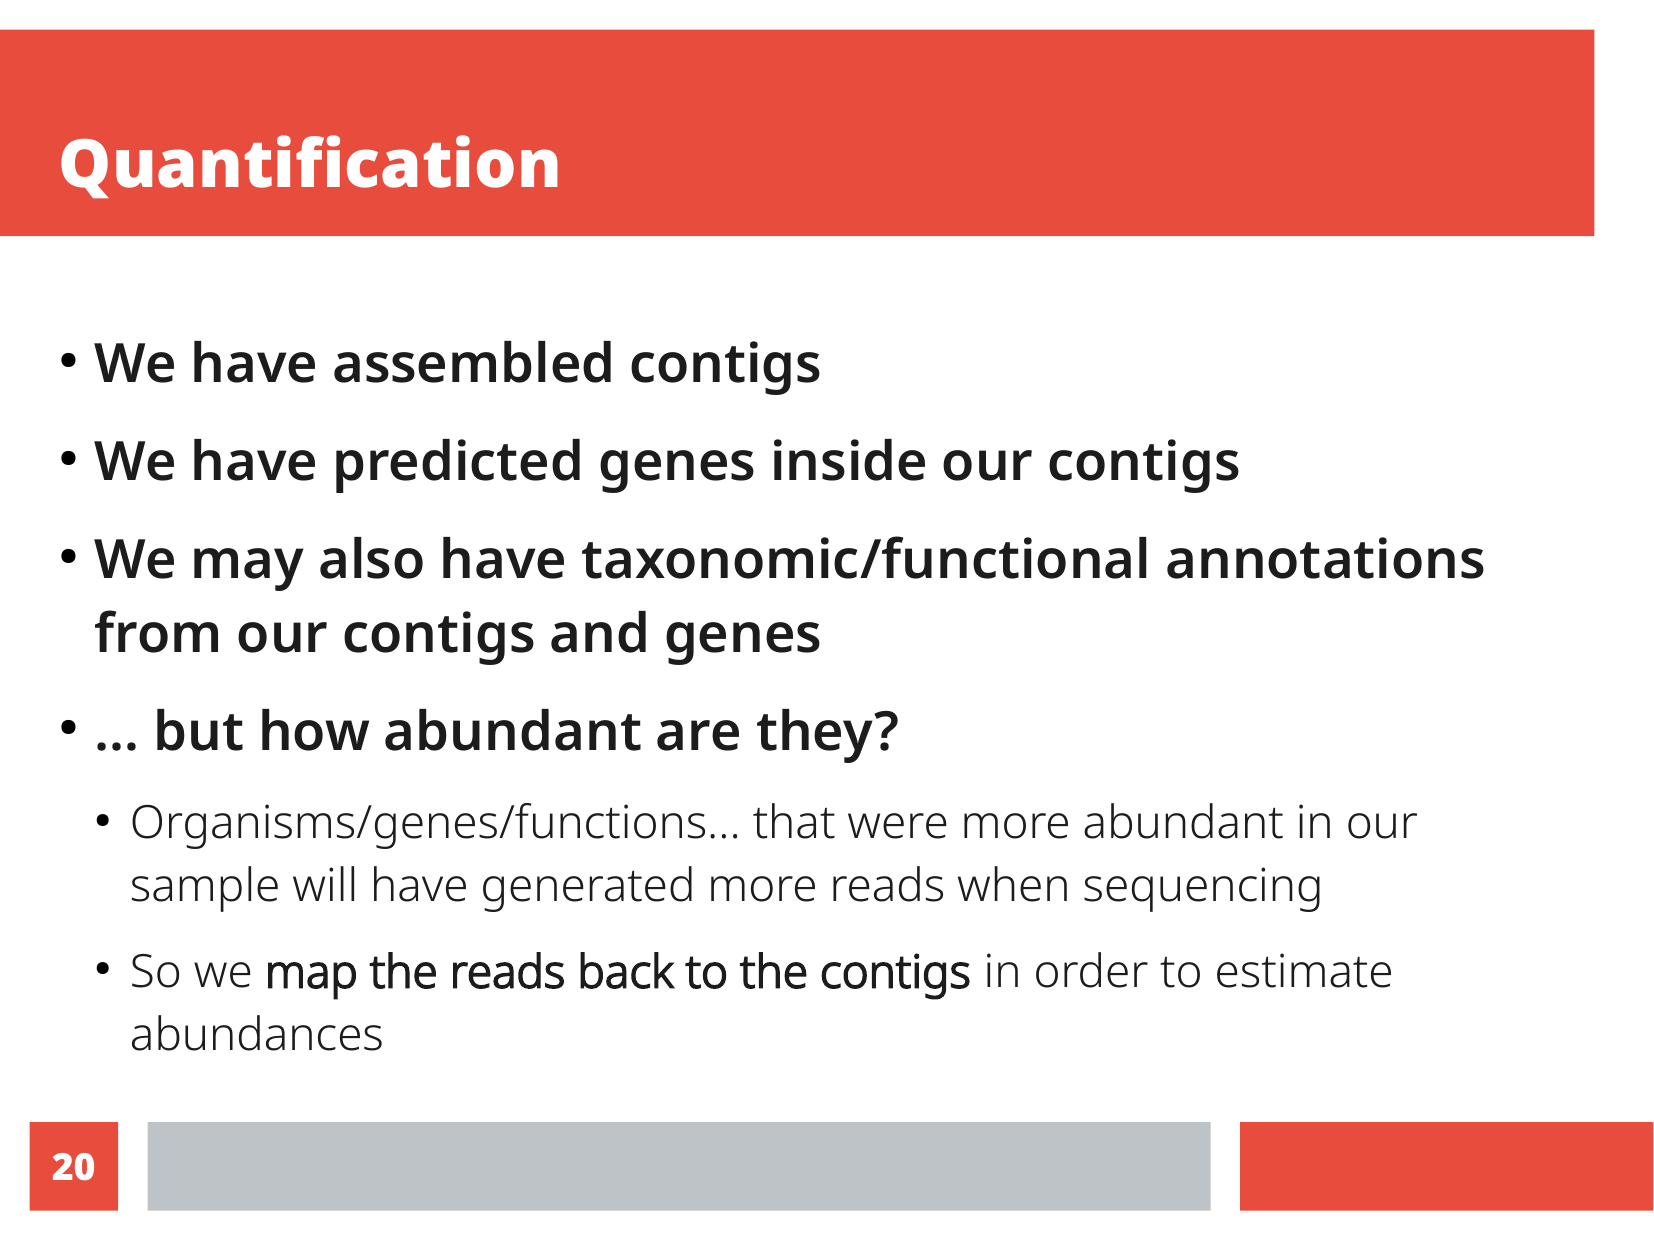

# Quantification
We have assembled contigs
We have predicted genes inside our contigs
We may also have taxonomic/functional annotations from our contigs and genes
… but how abundant are they?
Organisms/genes/functions... that were more abundant in our sample will have generated more reads when sequencing
So we map the reads back to the contigs in order to estimate abundances
20